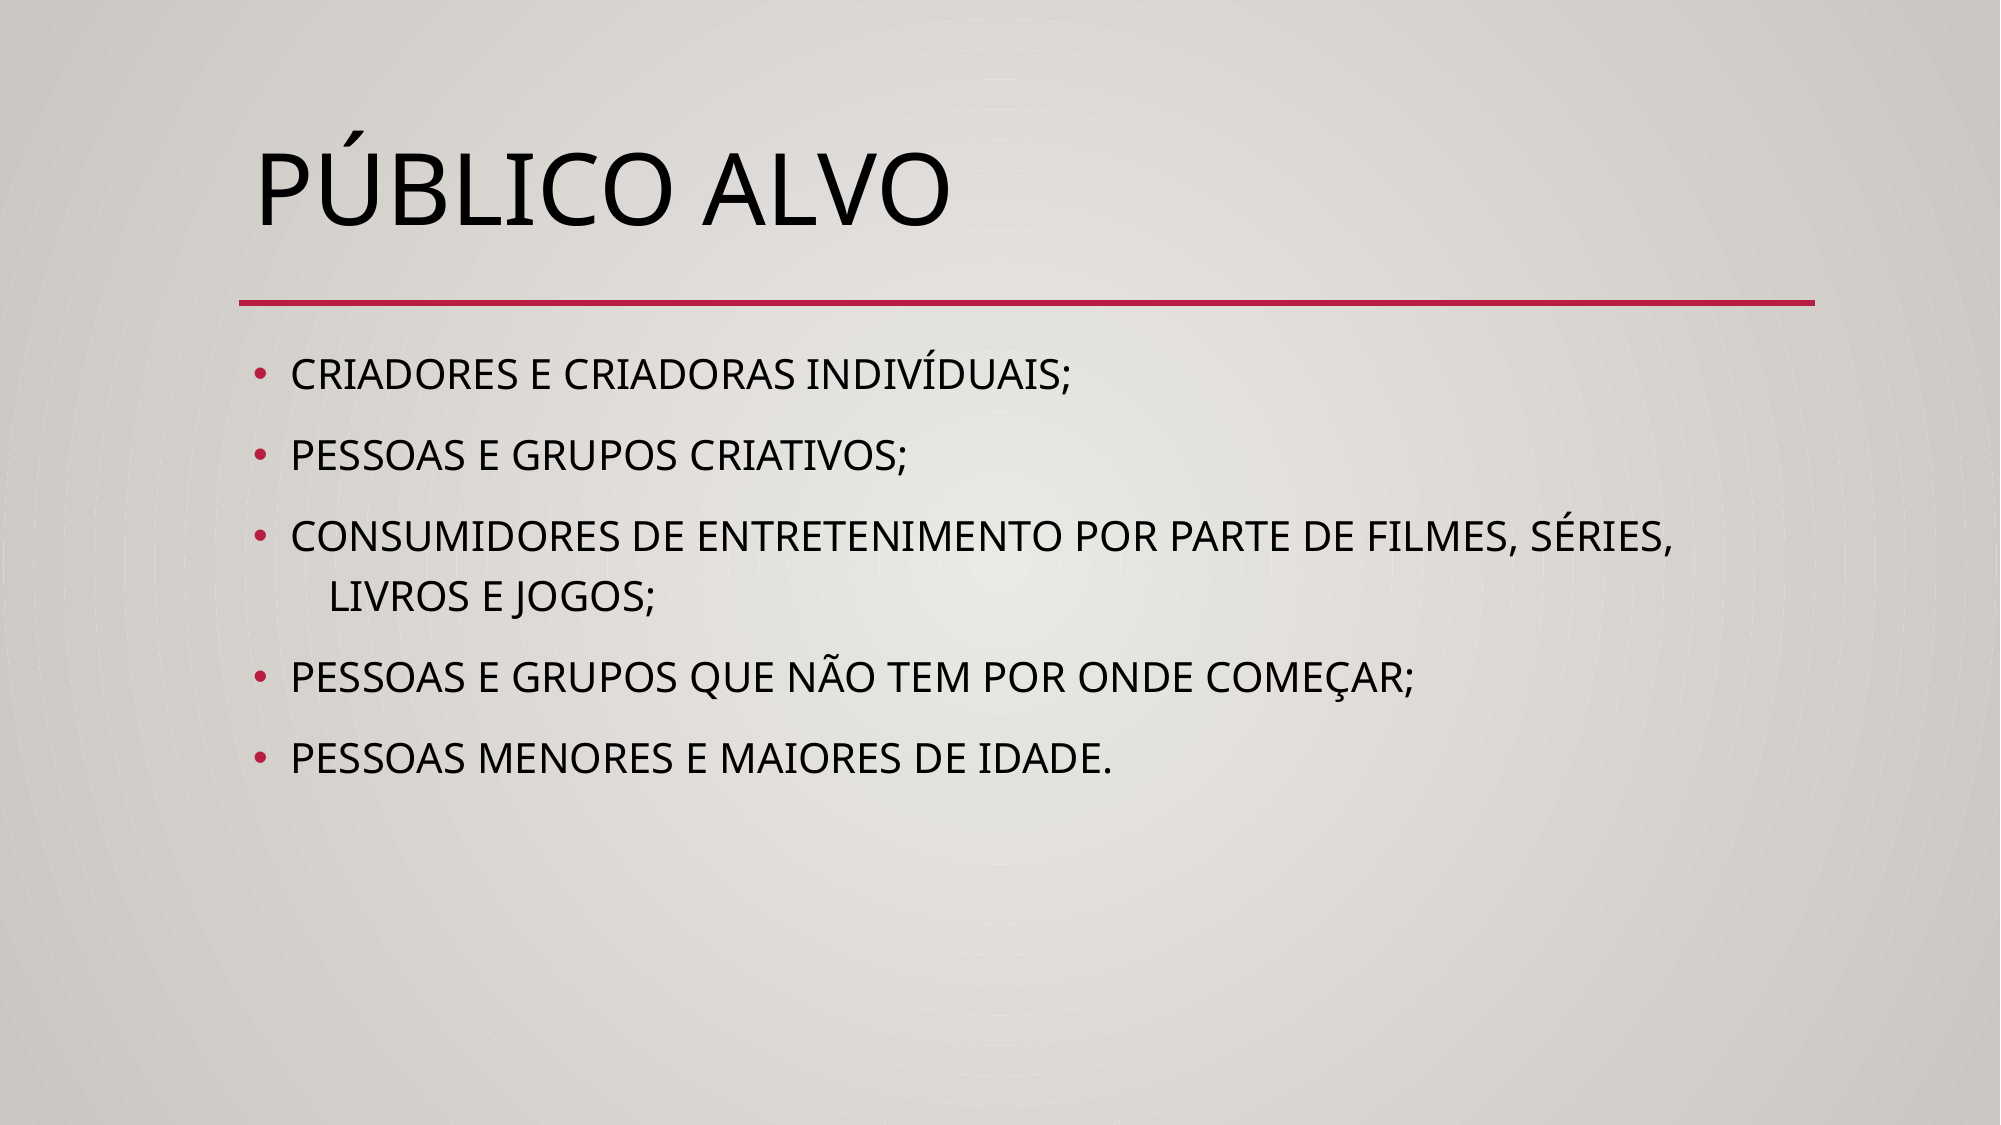

# PÚBLICO ALVO
CRIADORES E CRIADORAS INDIVÍDUAIS;
PESSOAS E GRUPOS CRIATIVOS;
CONSUMIDORES DE ENTRETENIMENTO POR PARTE DE FILMES, SÉRIES, LIVROS E JOGOS;
PESSOAS E GRUPOS QUE NÃO TEM POR ONDE COMEÇAR;
PESSOAS MENORES E MAIORES DE IDADE.